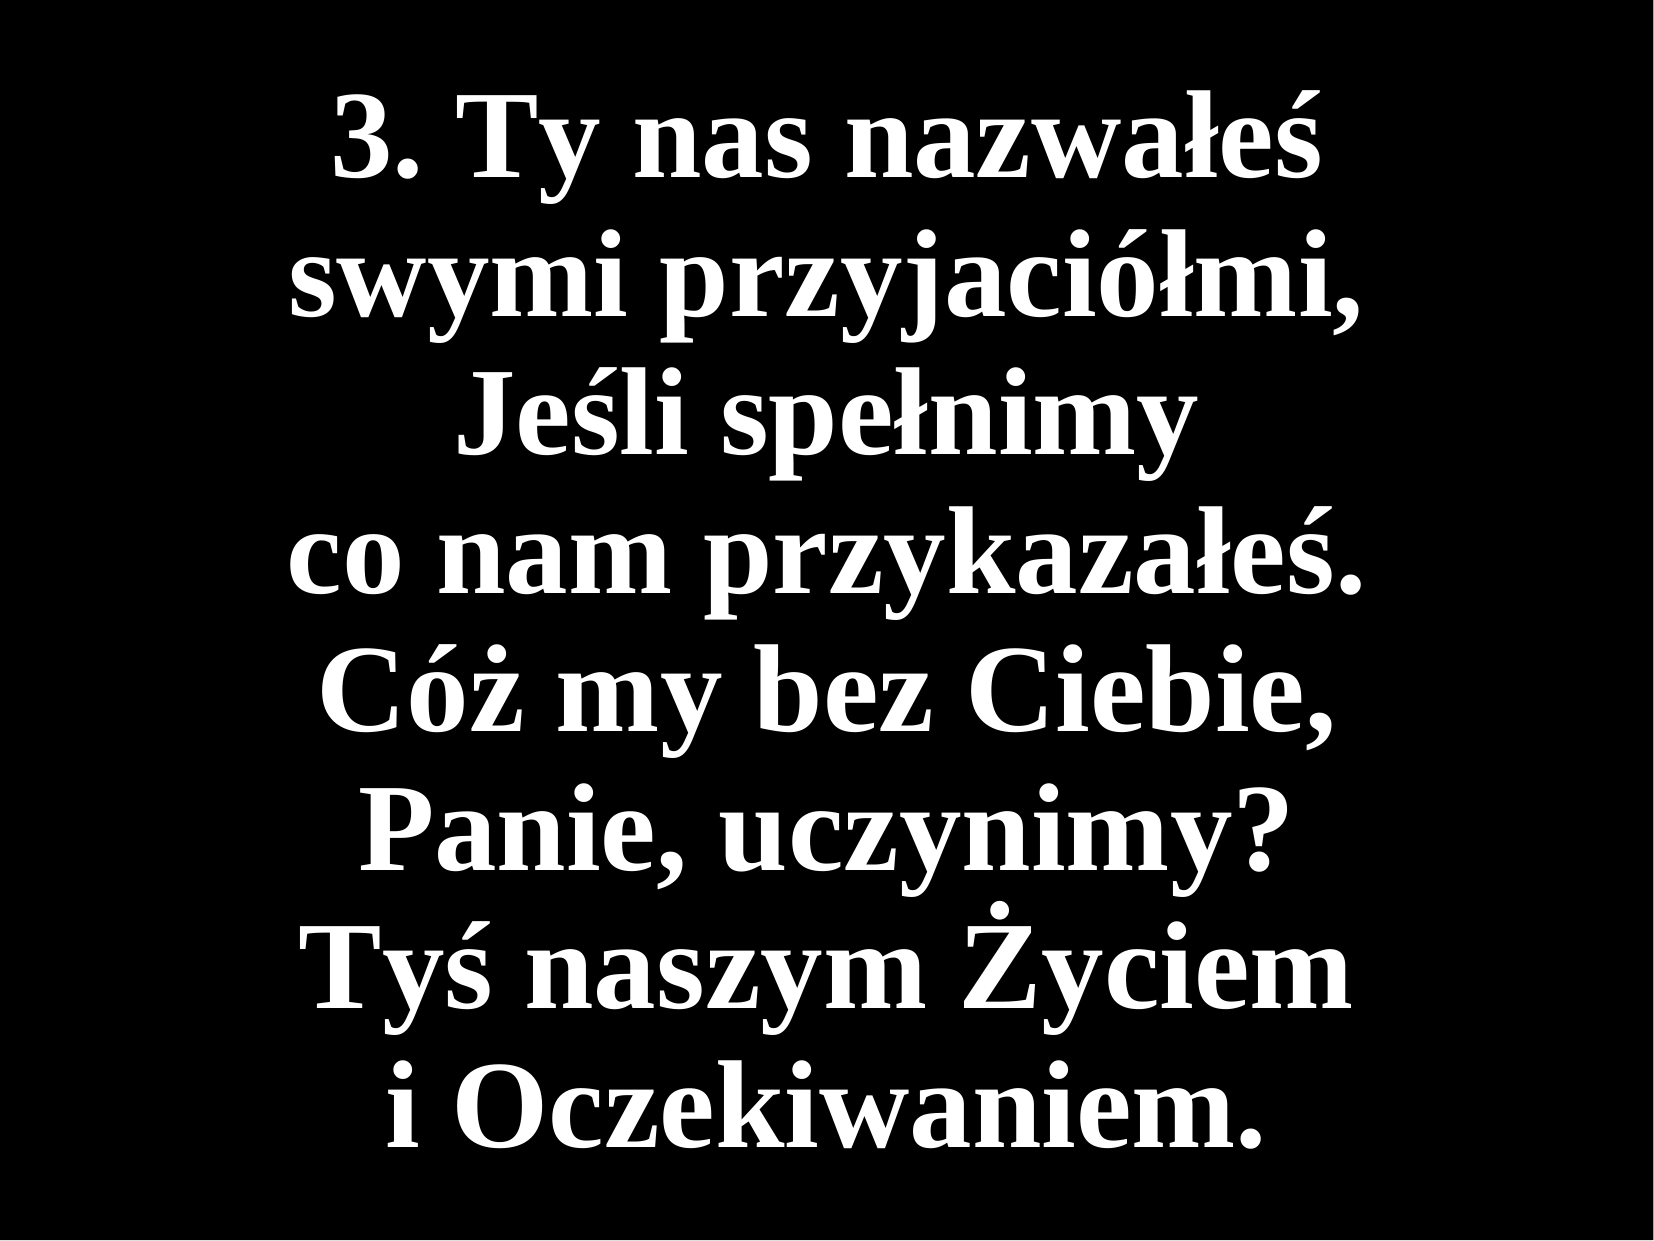

# 3. Ty nas nazwałeś swymi przyjaciółmi, Jeśli spełnimy co nam przykazałeś. Cóż my bez Ciebie, Panie, uczynimy? Tyś naszym Życiem i Oczekiwaniem.